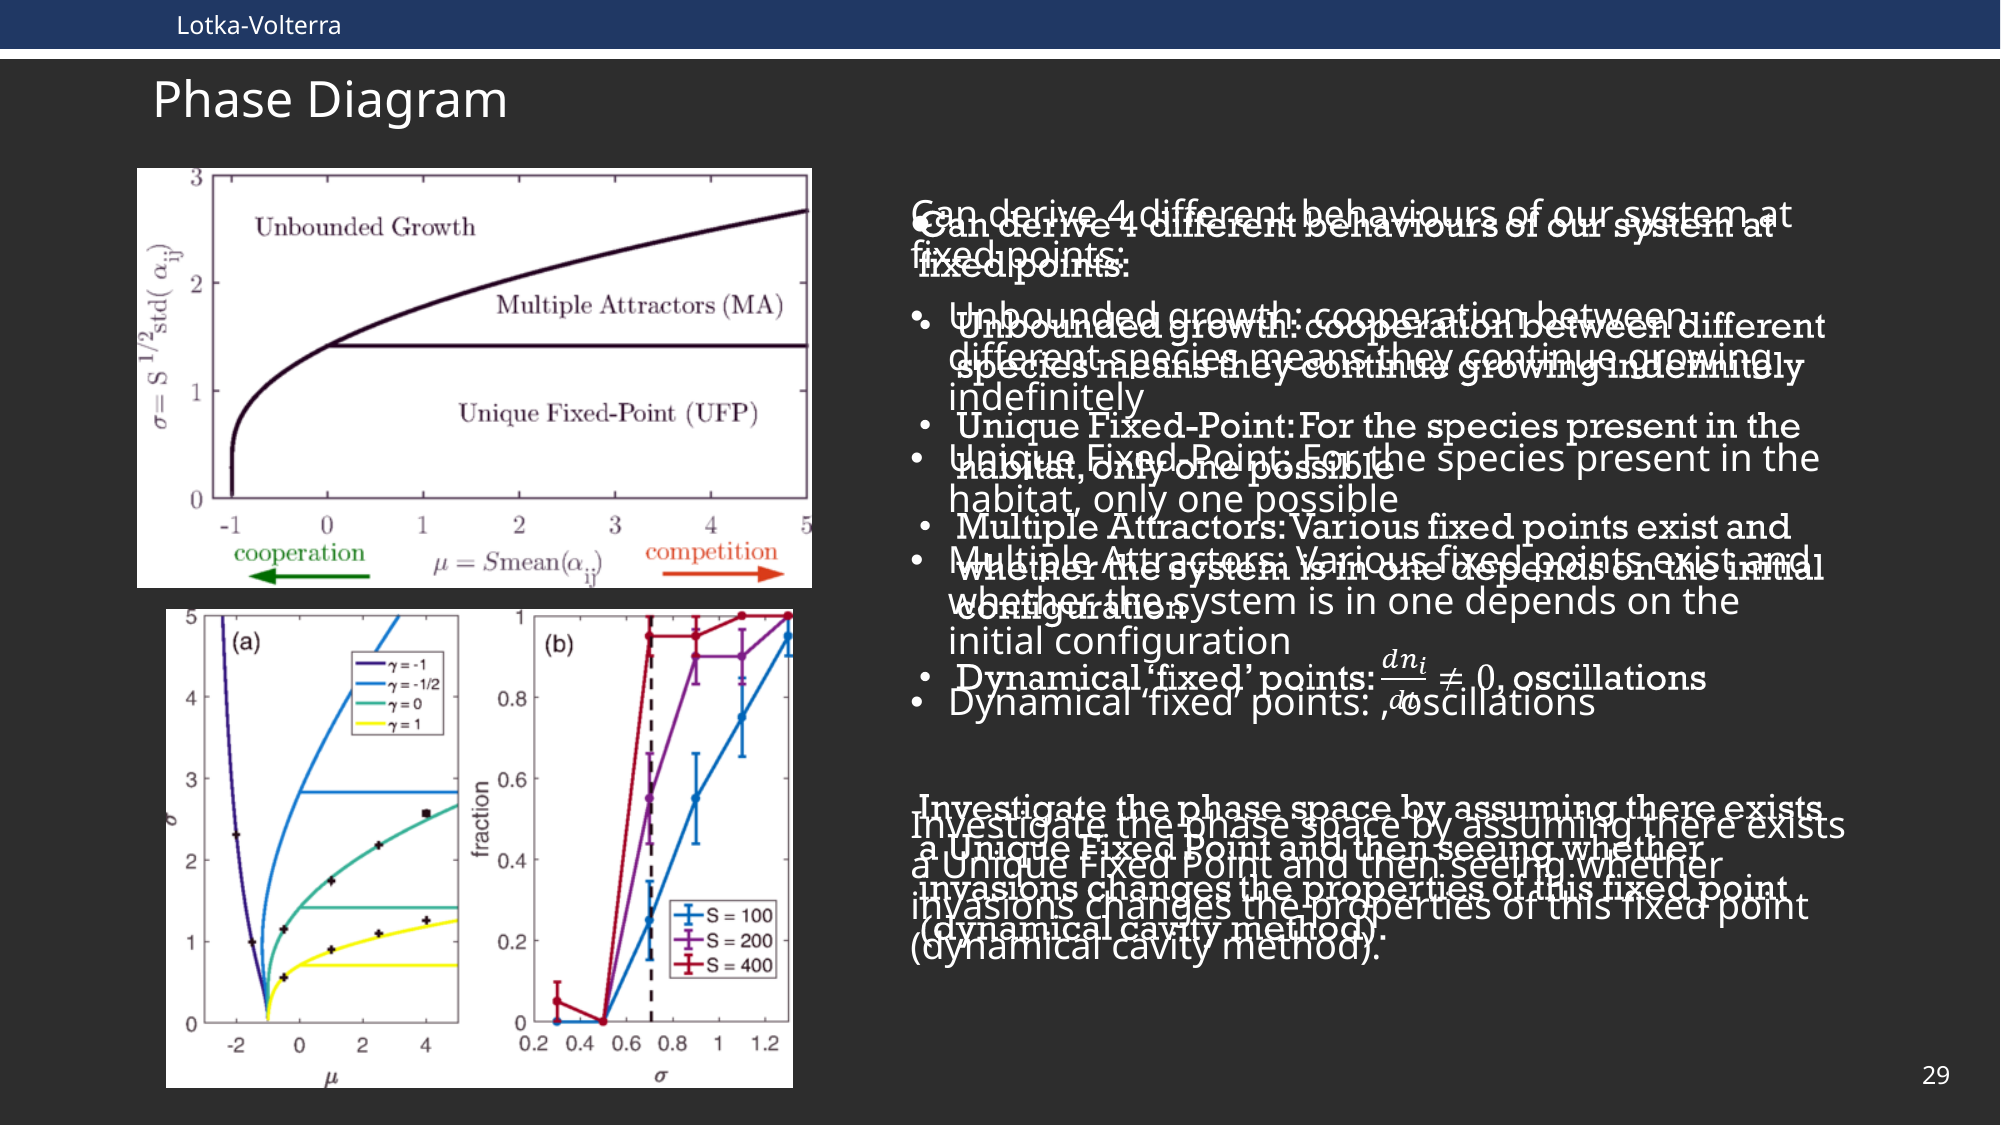

Lotka-Volterra
# Phase Diagram
Can derive 4 different behaviours of our system at fixed points:
Unbounded growth: cooperation between different species means they continue growing indefinitely
Unique Fixed-Point: For the species present in the habitat, only one possible
Multiple Attractors: Various fixed points exist and whether the system is in one depends on the initial configuration
Dynamical ‘fixed’ points: , oscillations
Investigate the phase space by assuming there exists a Unique Fixed Point and then seeing whether invasions changes the properties of this fixed point (dynamical cavity method).